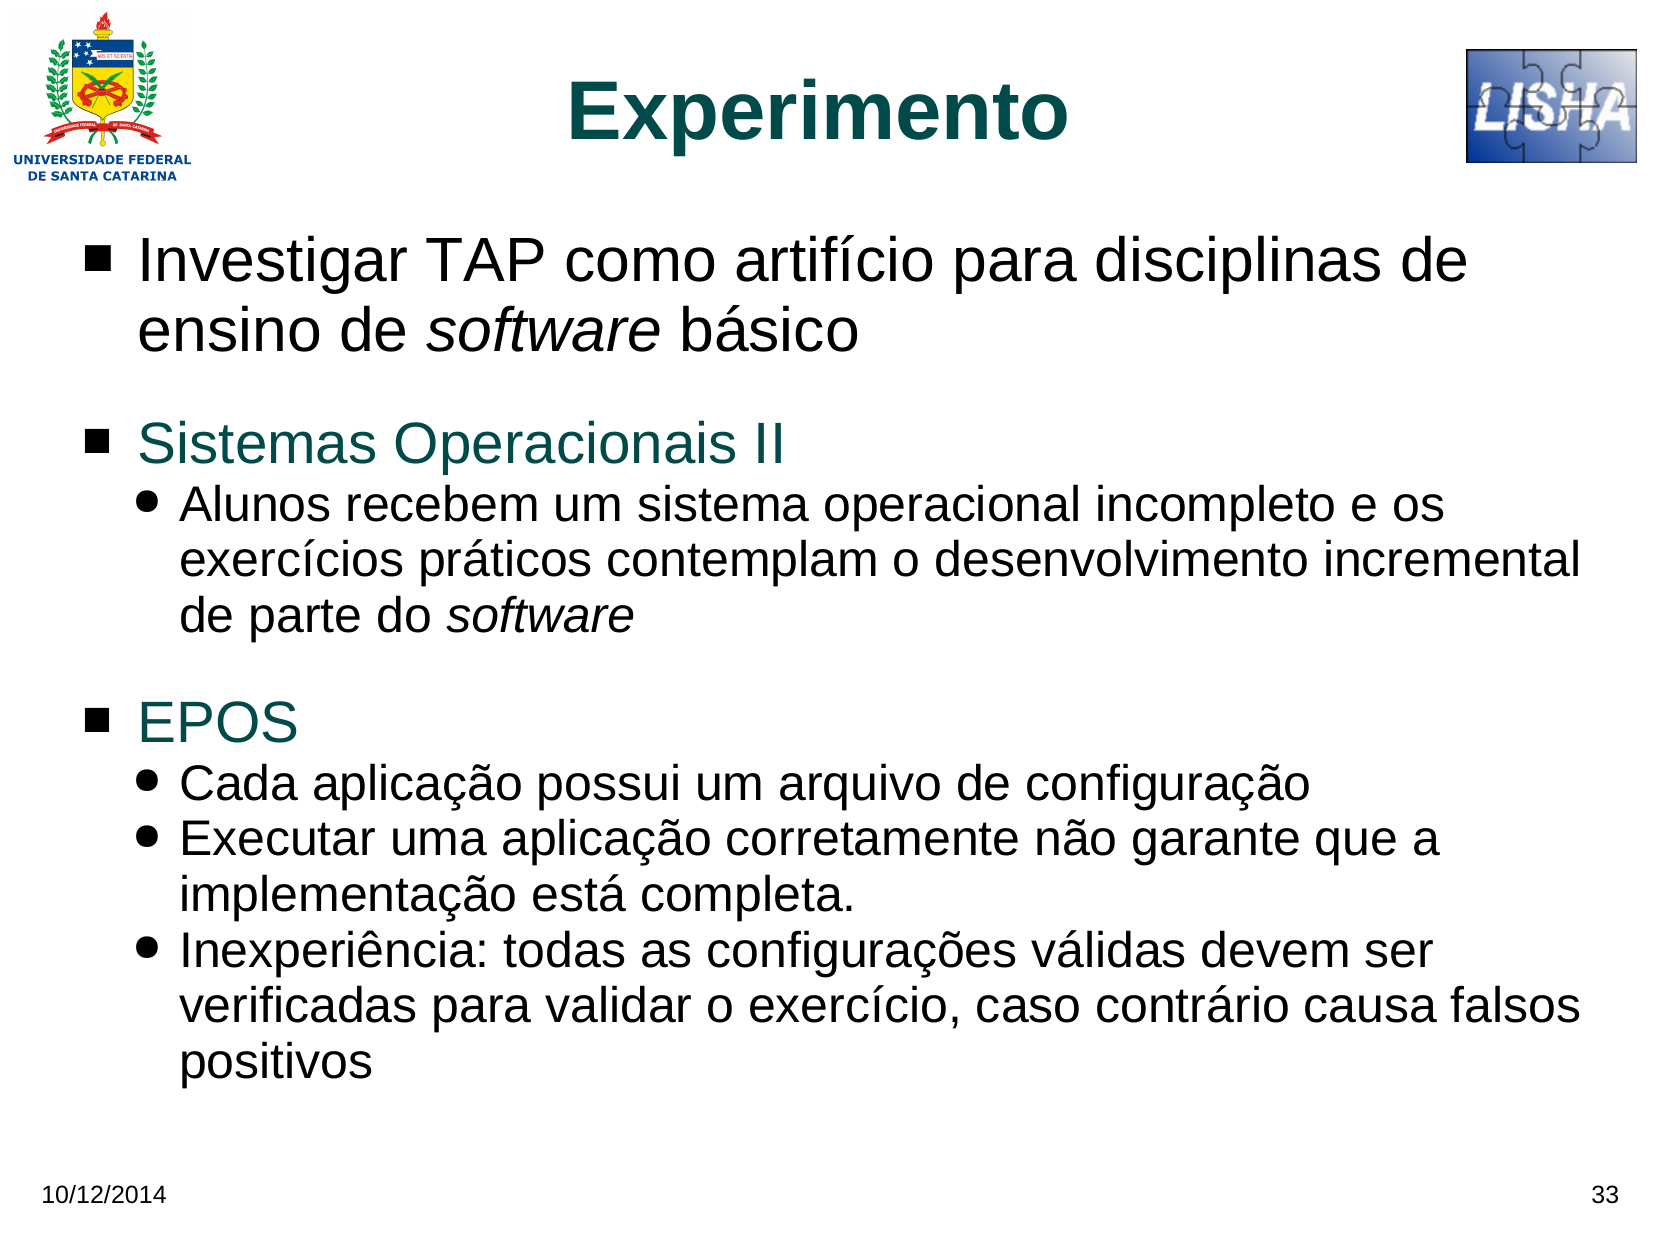

# Experimento
Investigar TAP como artifício para disciplinas de ensino de software básico
Sistemas Operacionais II
Alunos recebem um sistema operacional incompleto e os exercícios práticos contemplam o desenvolvimento incremental de parte do software
EPOS
Cada aplicação possui um arquivo de configuração
Executar uma aplicação corretamente não garante que a implementação está completa.
Inexperiência: todas as configurações válidas devem ser verificadas para validar o exercício, caso contrário causa falsos positivos